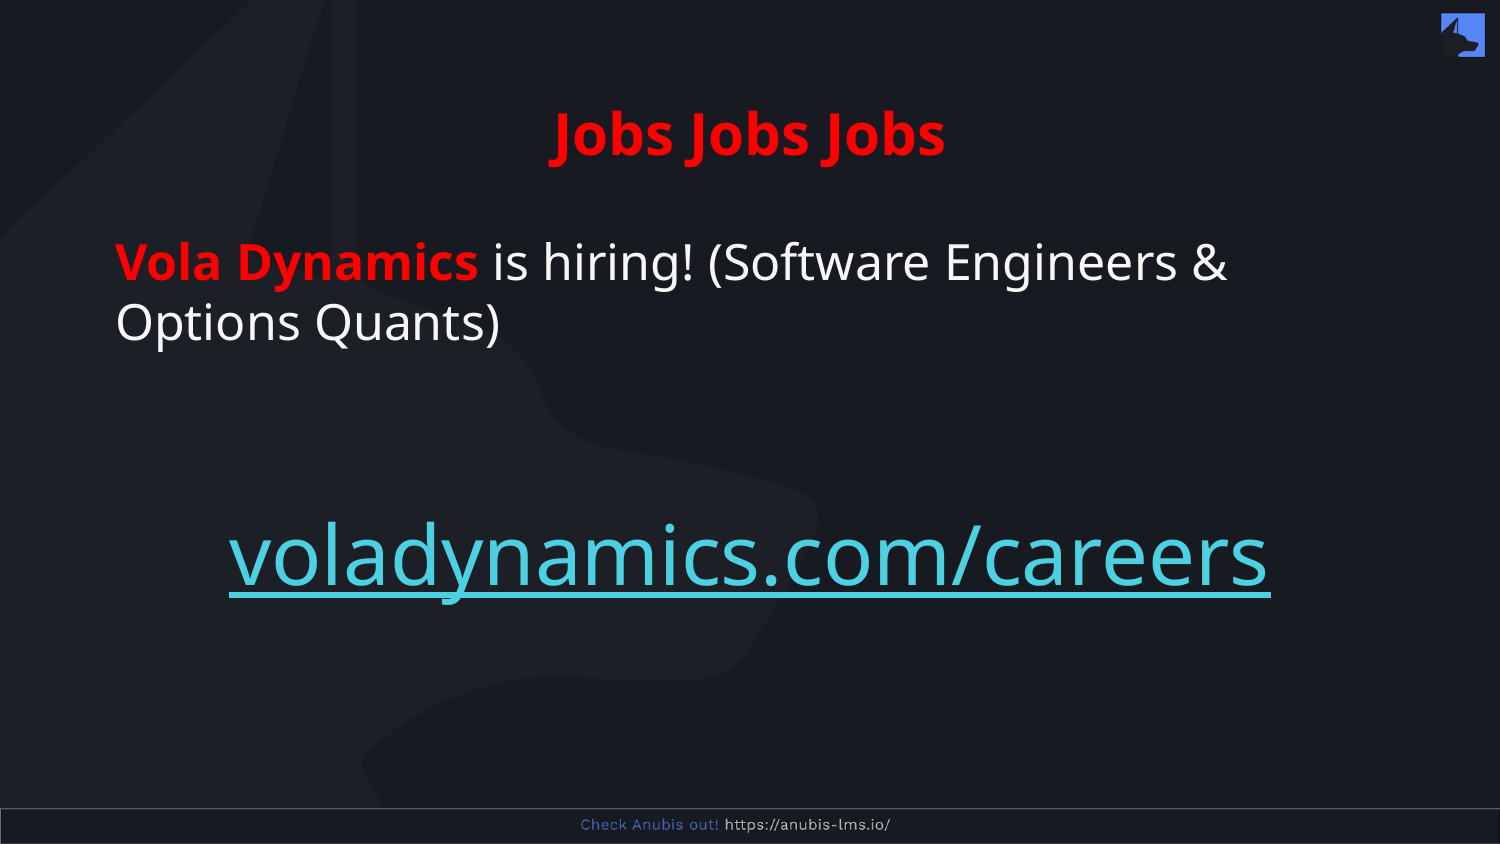

Jobs Jobs Jobs
# Vola Dynamics is hiring! (Software Engineers & Options Quants)
voladynamics.com/careers